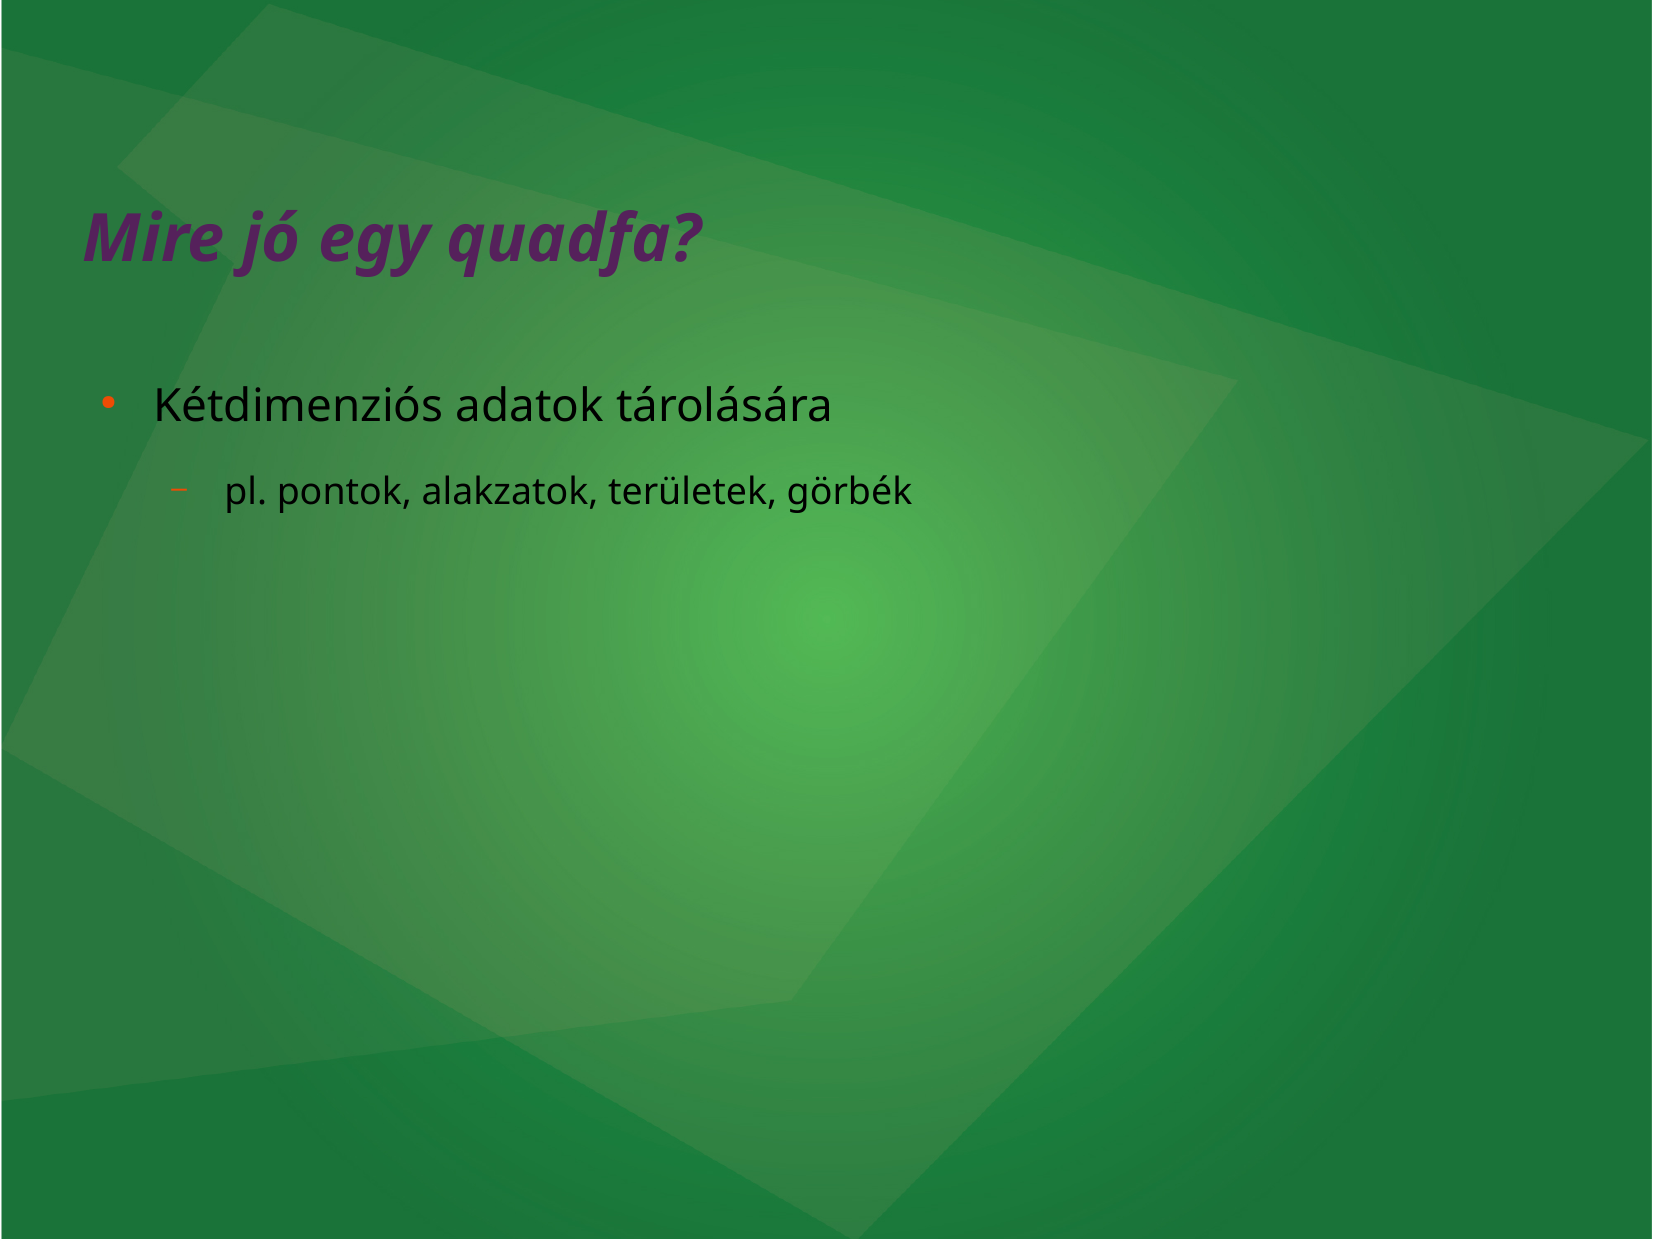

# Mire jó egy quadfa?
Kétdimenziós adatok tárolására
pl. pontok, alakzatok, területek, görbék